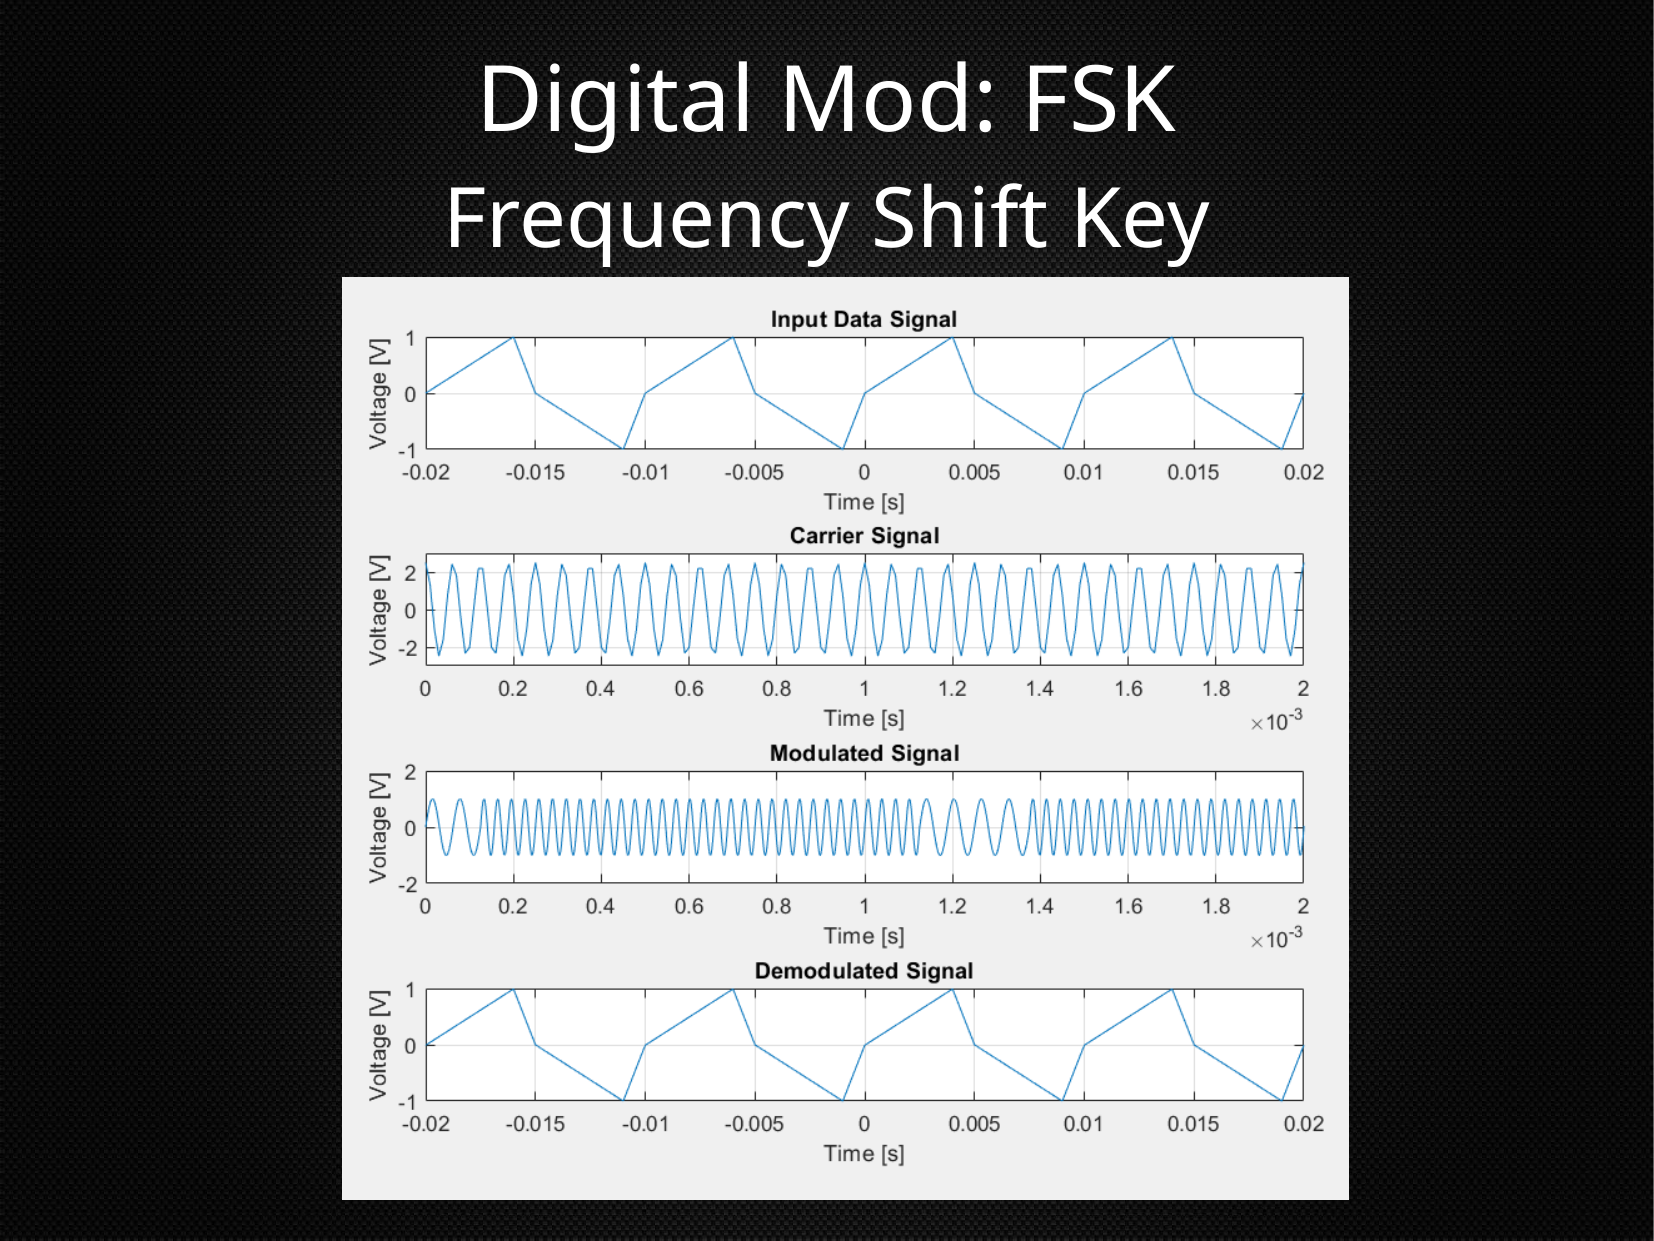

# Digital Mod: FSK Frequency Shift Key